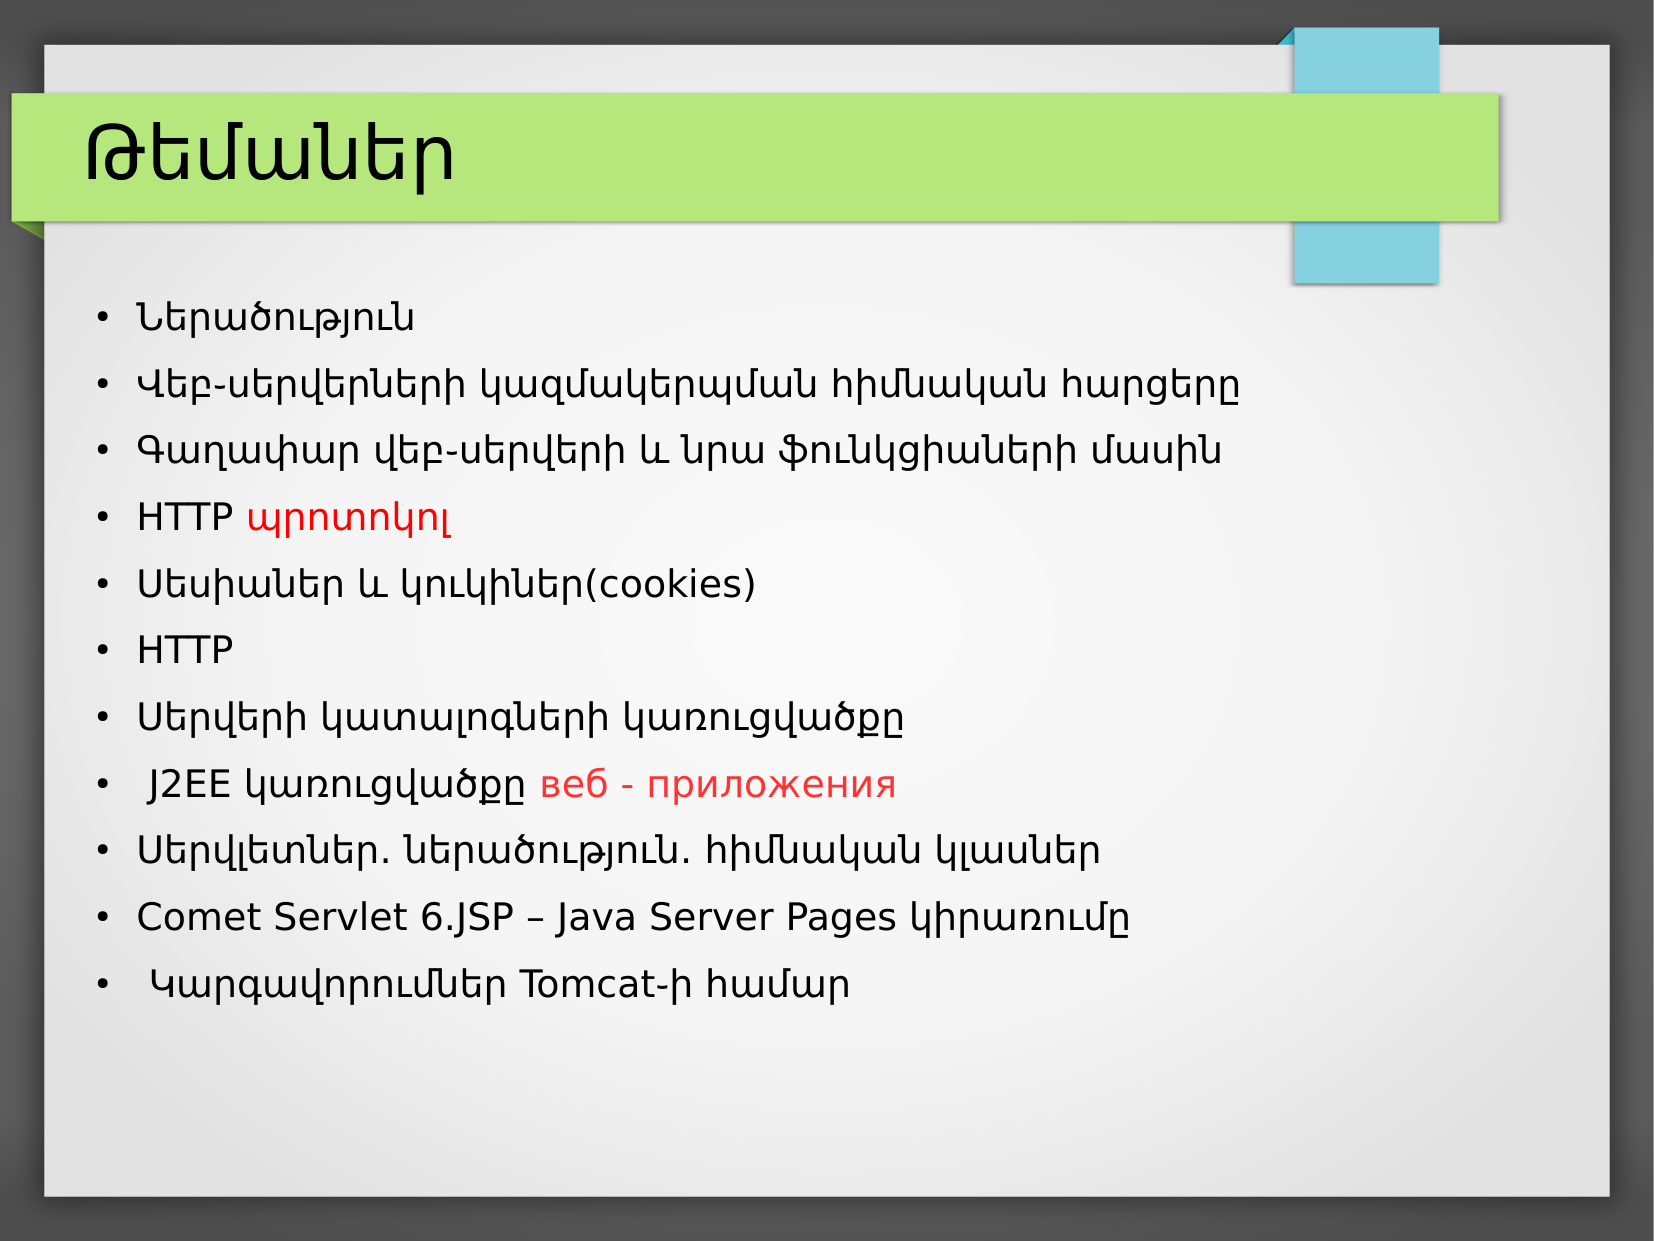

# Թեմաներ
Ներածություն
Վեբ֊սերվերների կազմակերպման հիմնական հարցերը
Գաղափար վեբ֊սերվերի և նրա ֆունկցիաների մասին
HTTP պրոտոկոլ
Սեսիաներ և կուկիներ(cookies)
HTTP
Սերվերի կատալոգների կառուցվածքը
 J2EE կառուցվածքը веб - приложения
Սերվլետներ․ ներածություն․ հիմնական կլասներ
Comet Servlet 6.JSP – Java Server Pages կիրառումը
 Կարգավորումներ Tomcat֊ի համար